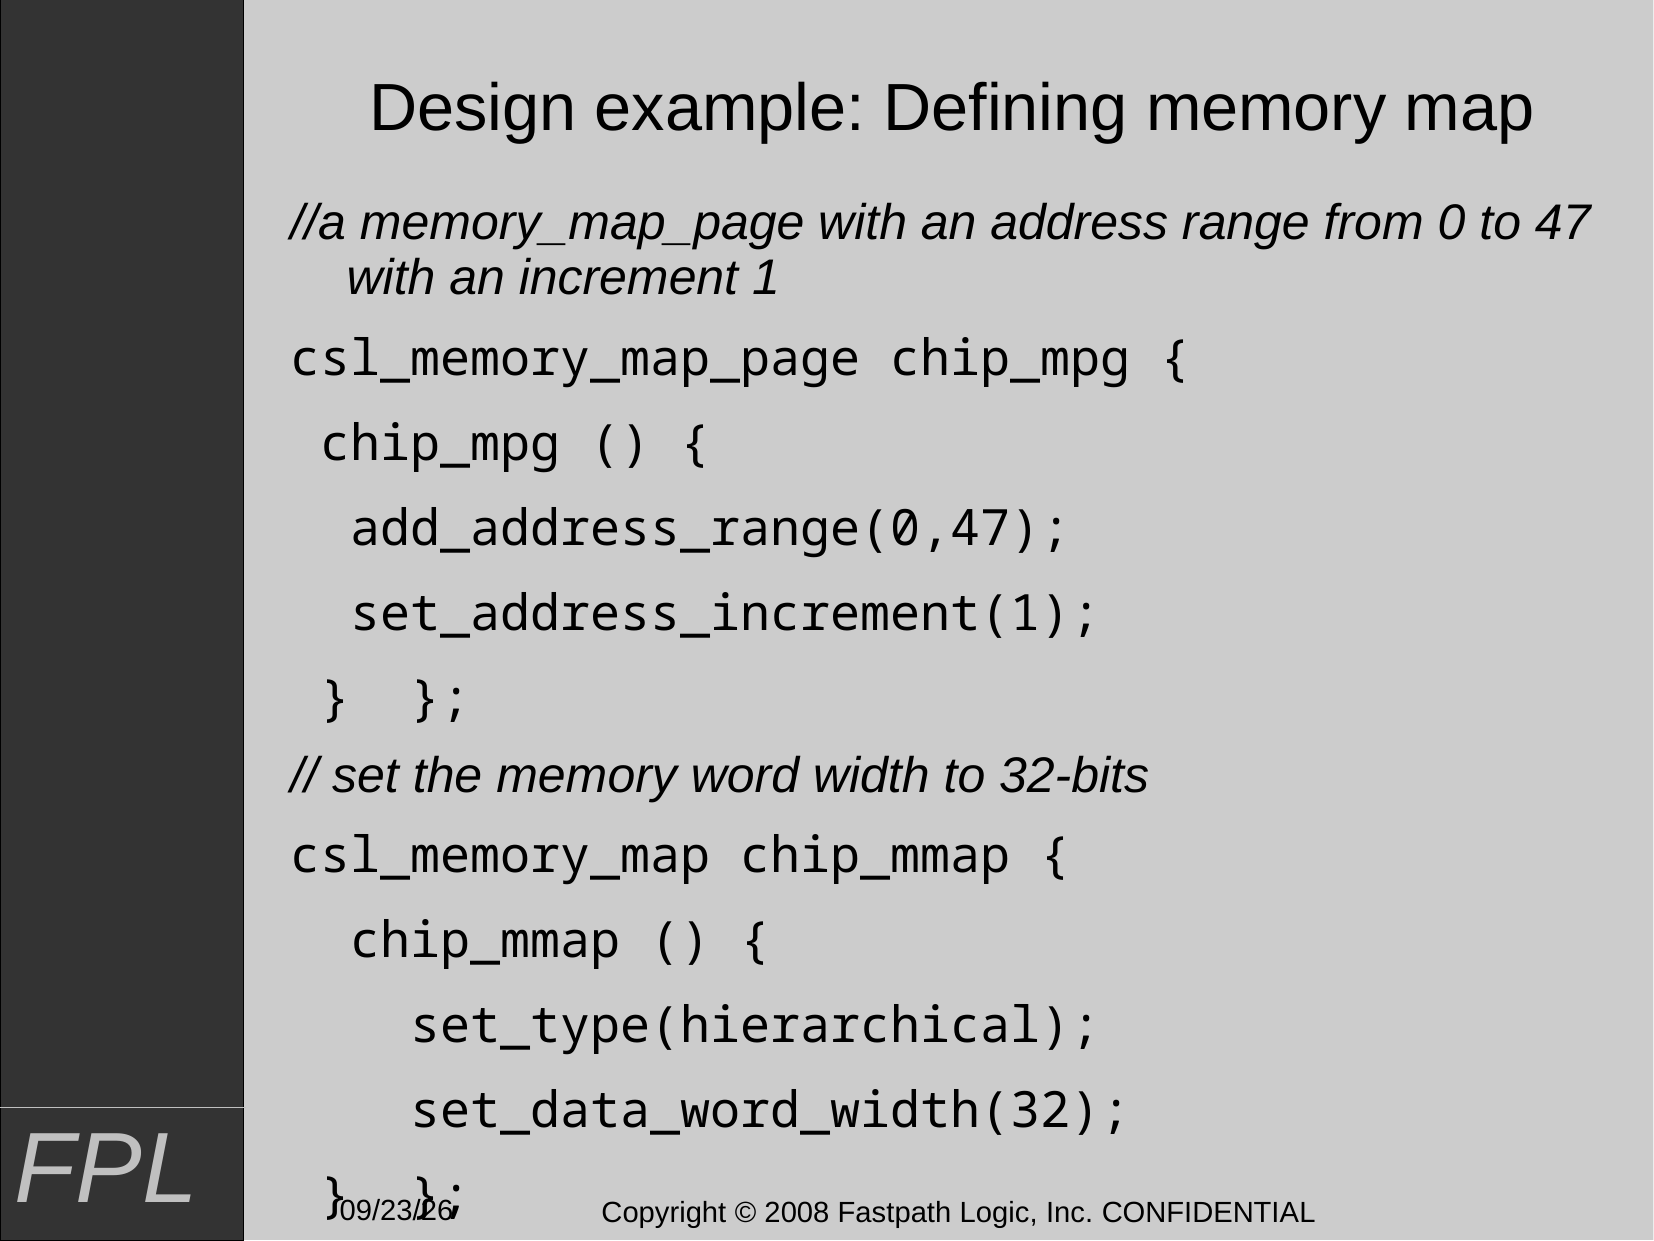

# Design example: Defining memory map
//a memory_map_page with an address range from 0 to 47 with an increment 1
csl_memory_map_page chip_mpg {
 chip_mpg () {
 add_address_range(0,47);
 set_address_increment(1);
 } };
// set the memory word width to 32-bits
csl_memory_map chip_mmap {
 chip_mmap () {
 set_type(hierarchical);
 set_data_word_width(32);
 } };
Copyright Fastpath Logic Inc. @2007